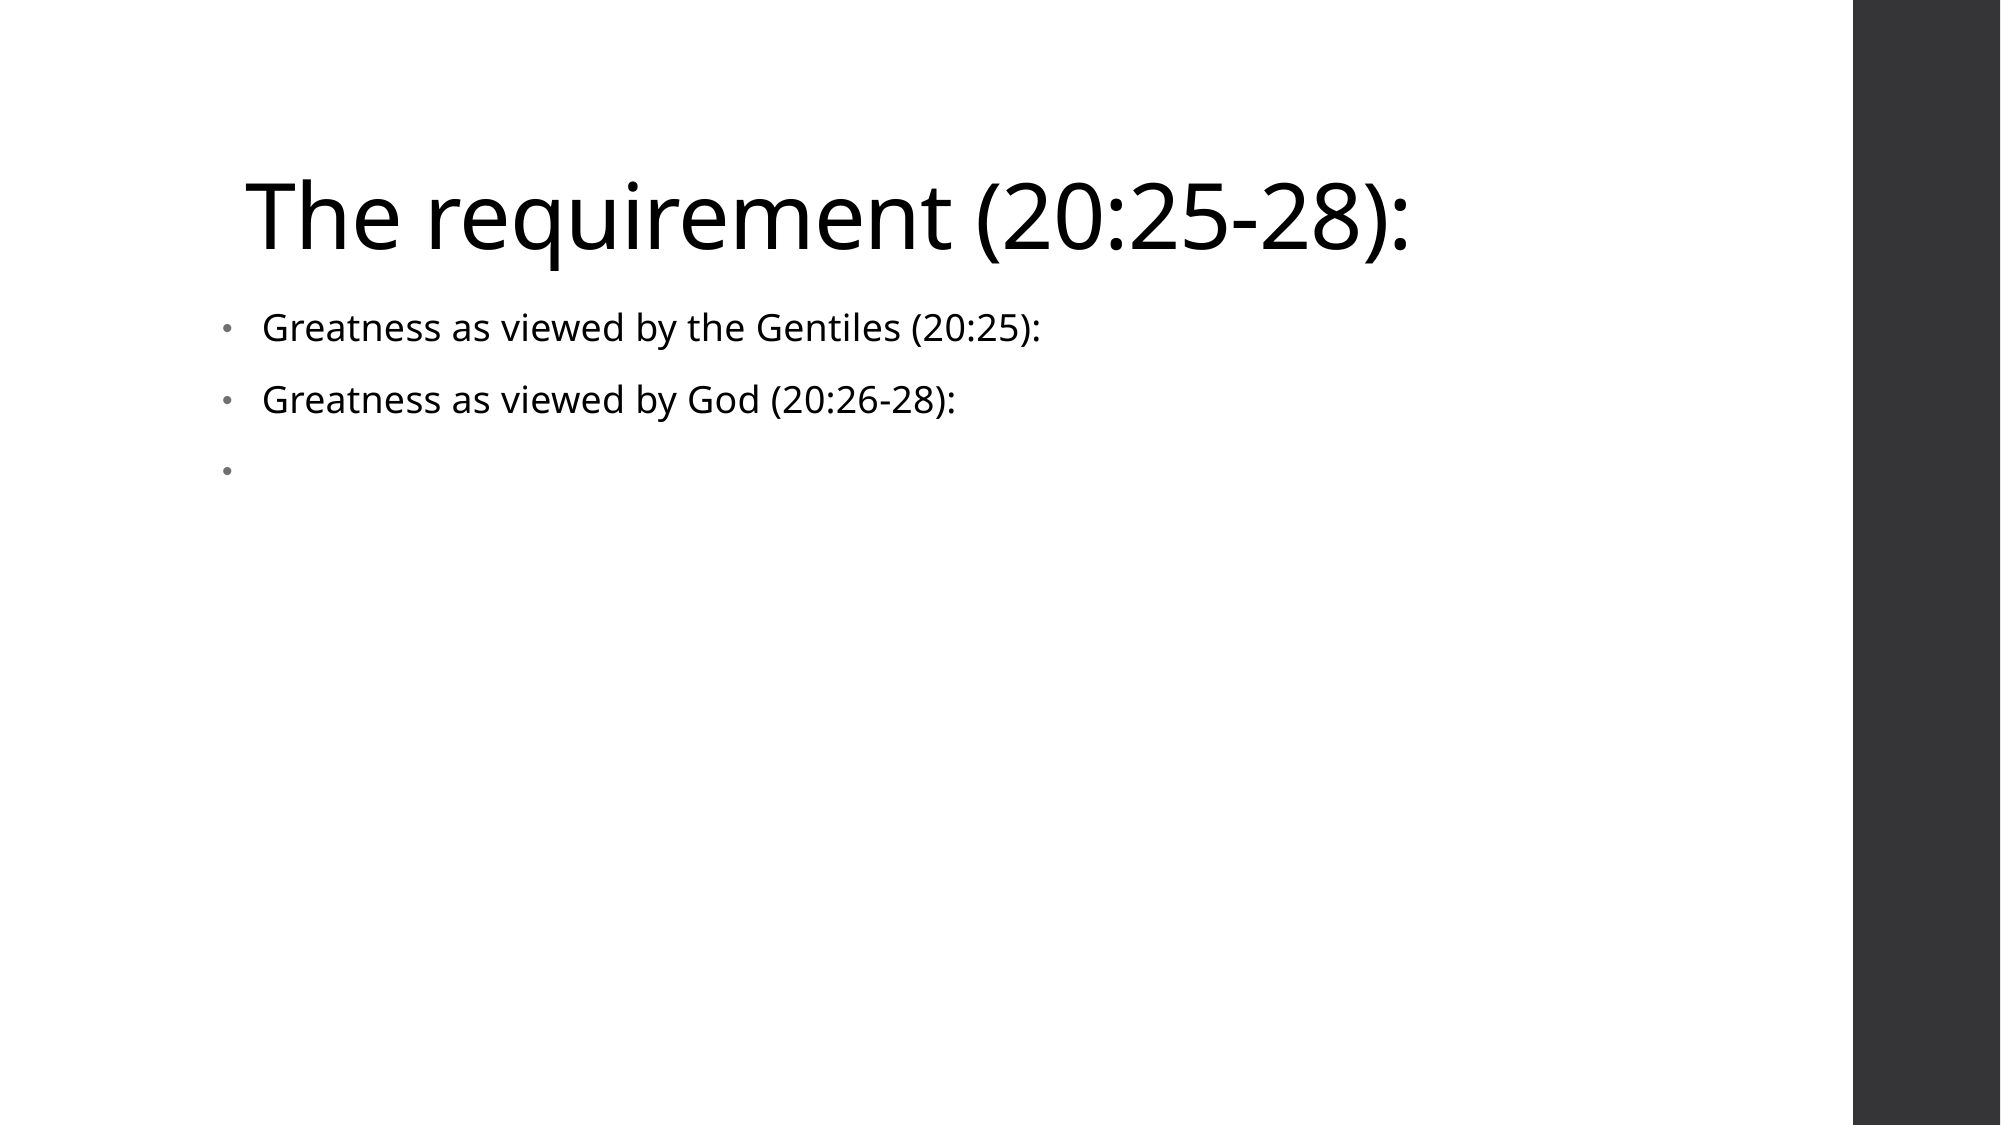

# The requirement (20:25-28):
 Greatness as viewed by the Gentiles (20:25):
 Greatness as viewed by God (20:26-28):